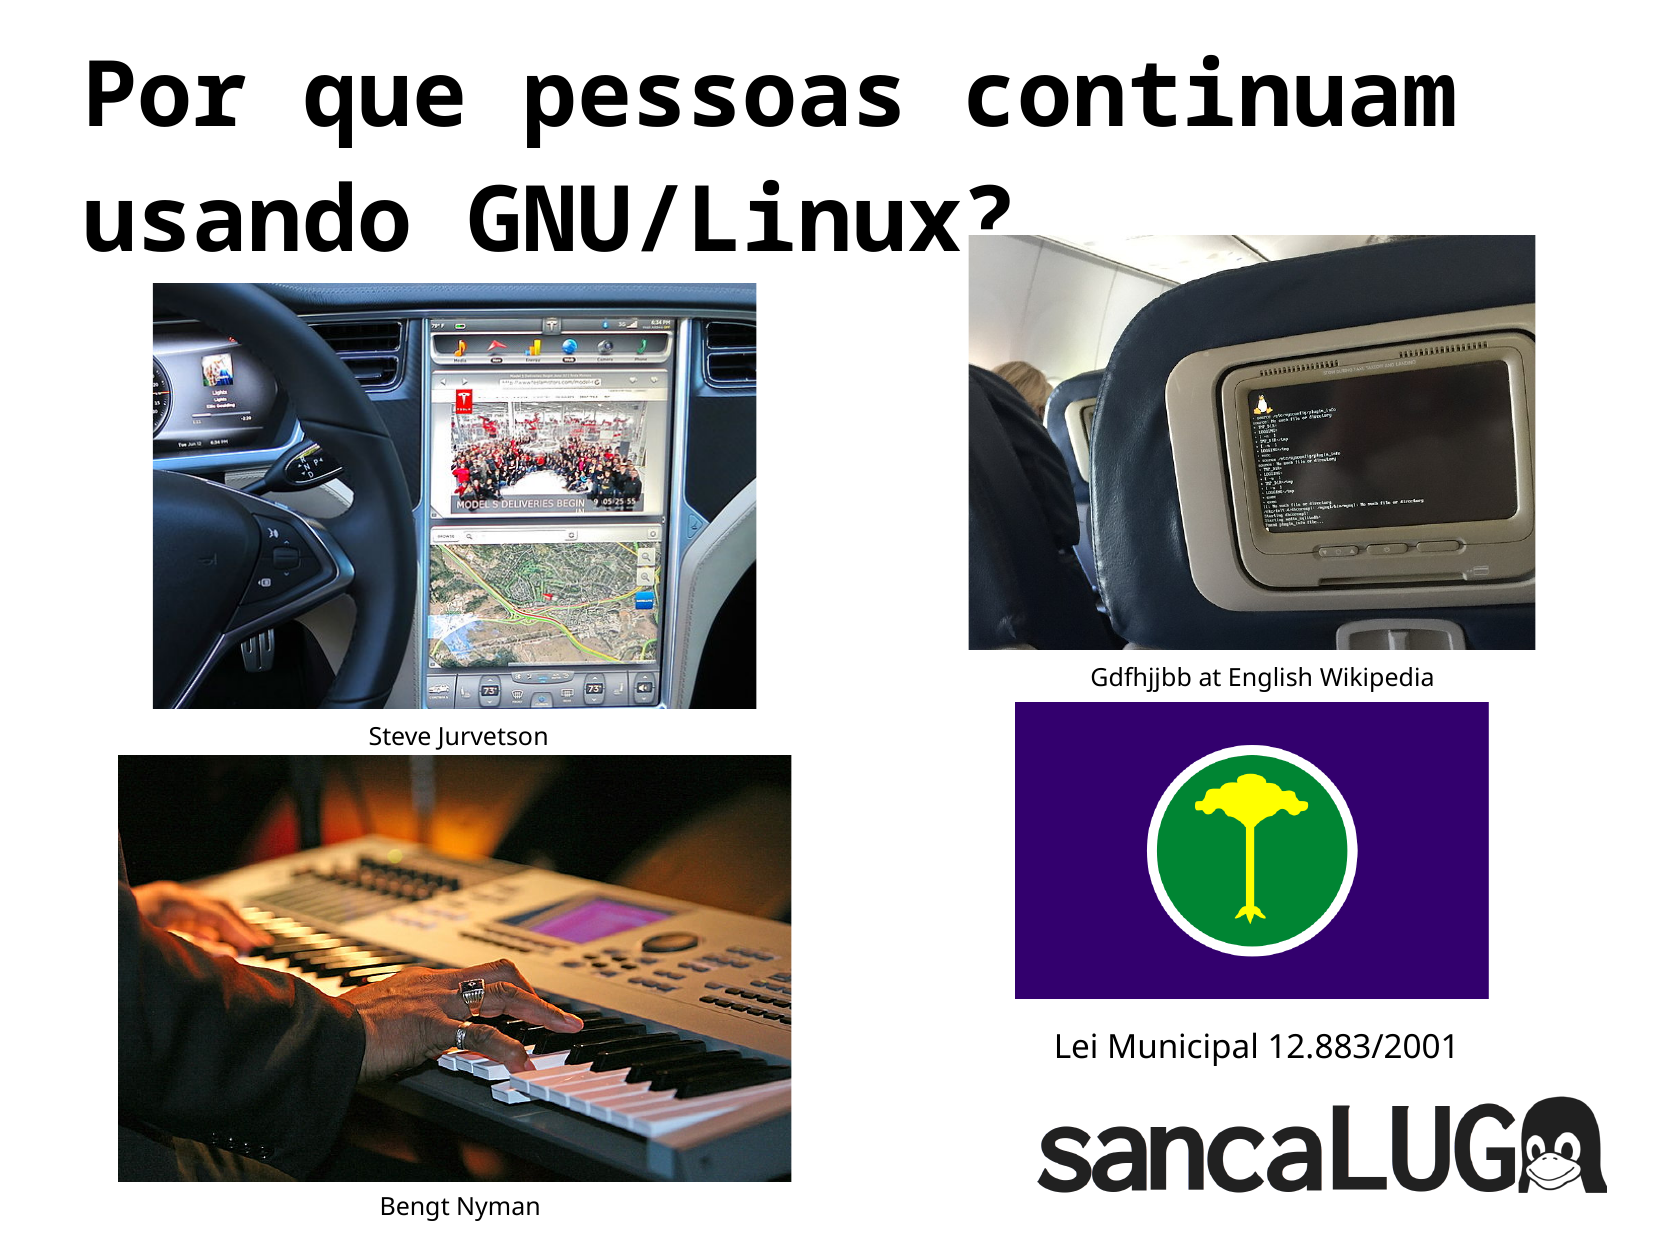

# Por que pessoas continuam usando GNU/Linux?
Gdfhjjbb at English Wikipedia
Lei Municipal 12.883/2001
Steve Jurvetson
Bengt Nyman